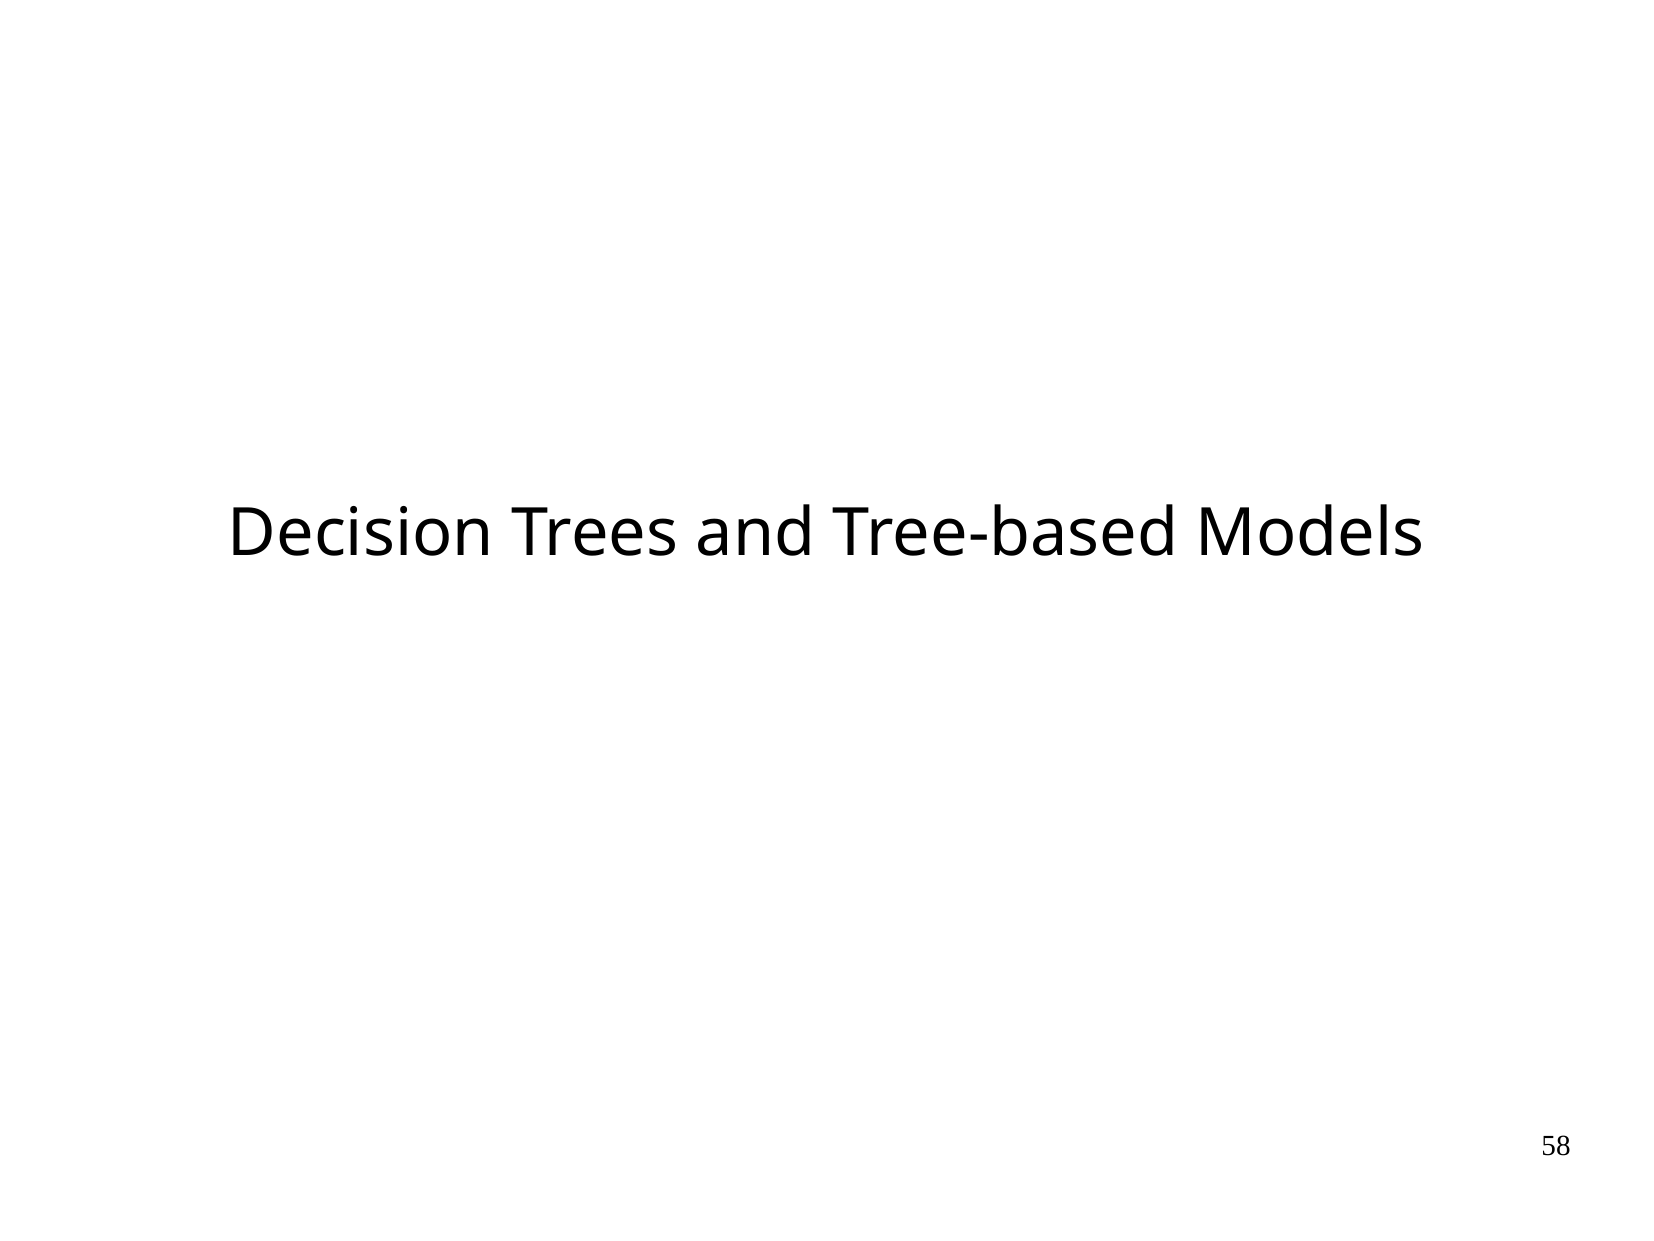

# Decision Trees and Tree-based Models
58